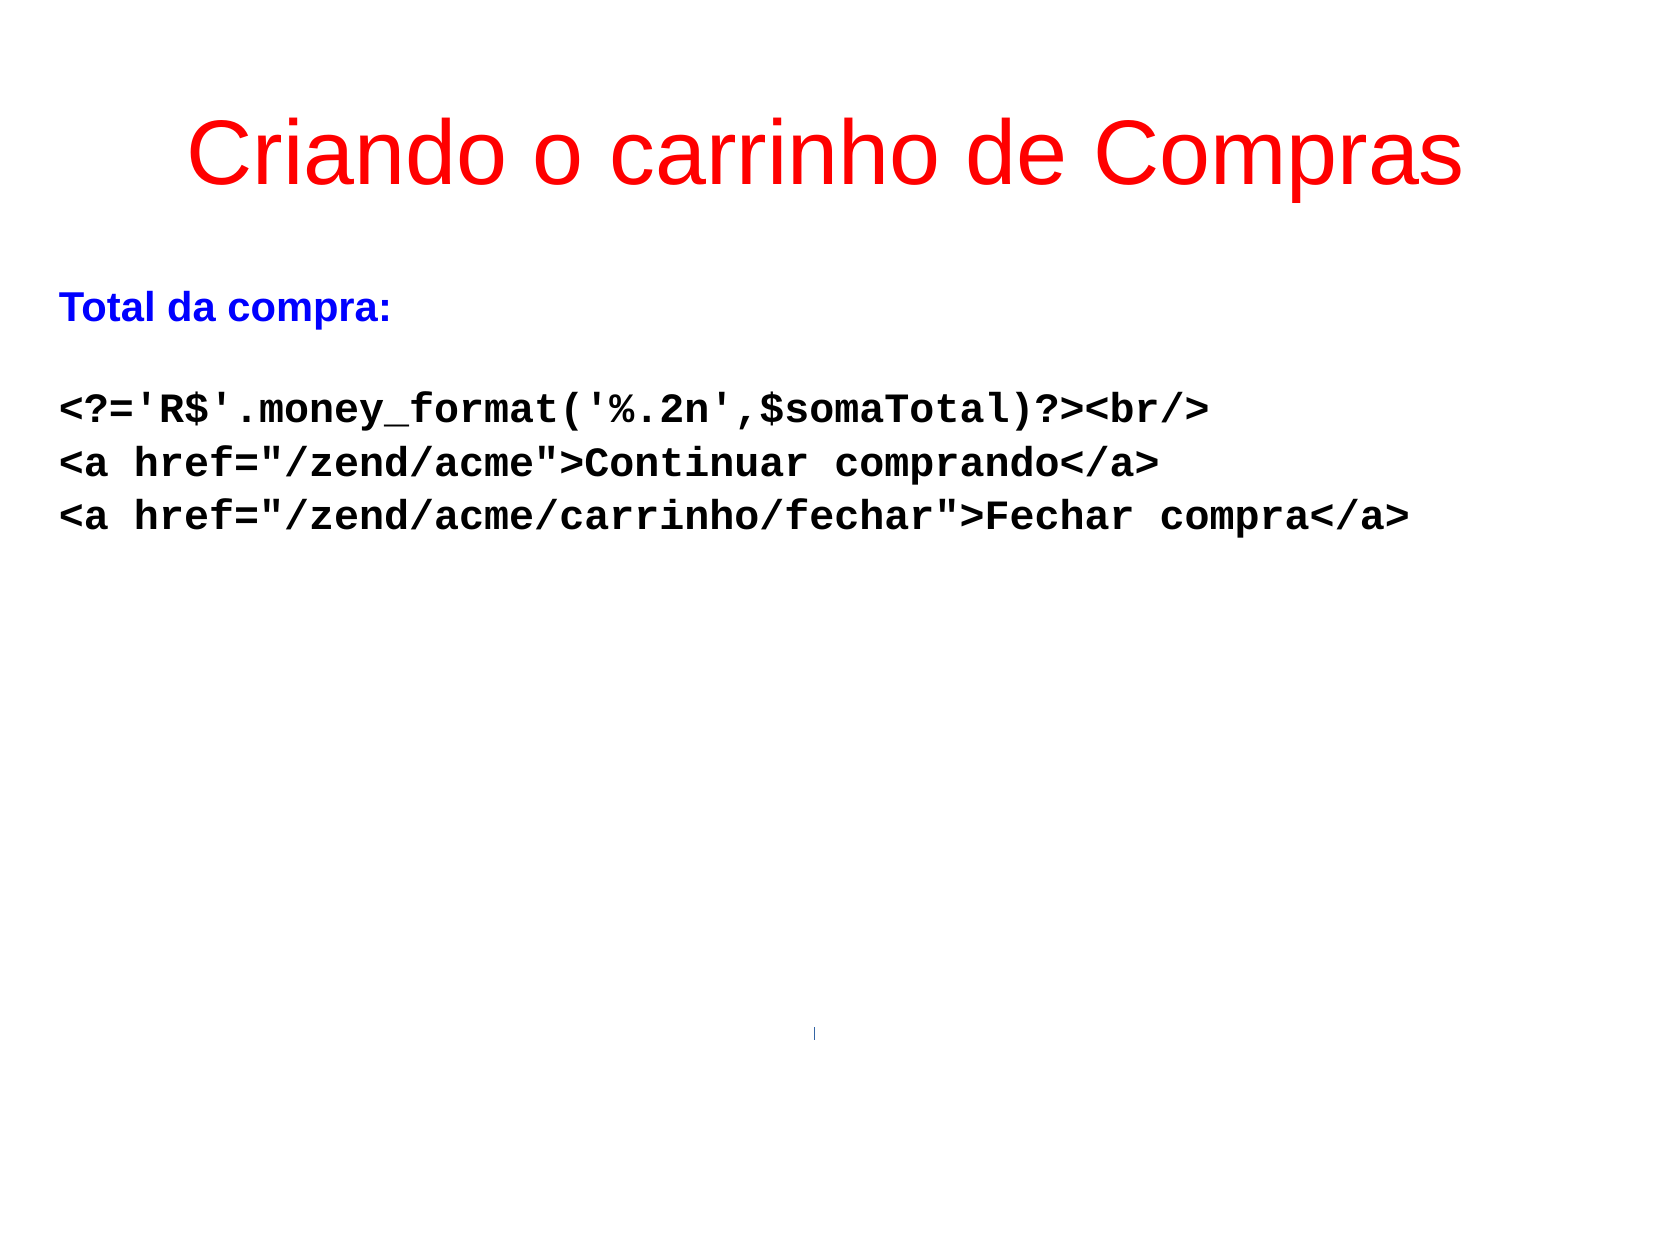

# Criando o carrinho de Compras
Total da compra:
<?='R$'.money_format('%.2n',$somaTotal)?><br/>
<a href="/zend/acme">Continuar comprando</a>
<a href="/zend/acme/carrinho/fechar">Fechar compra</a>